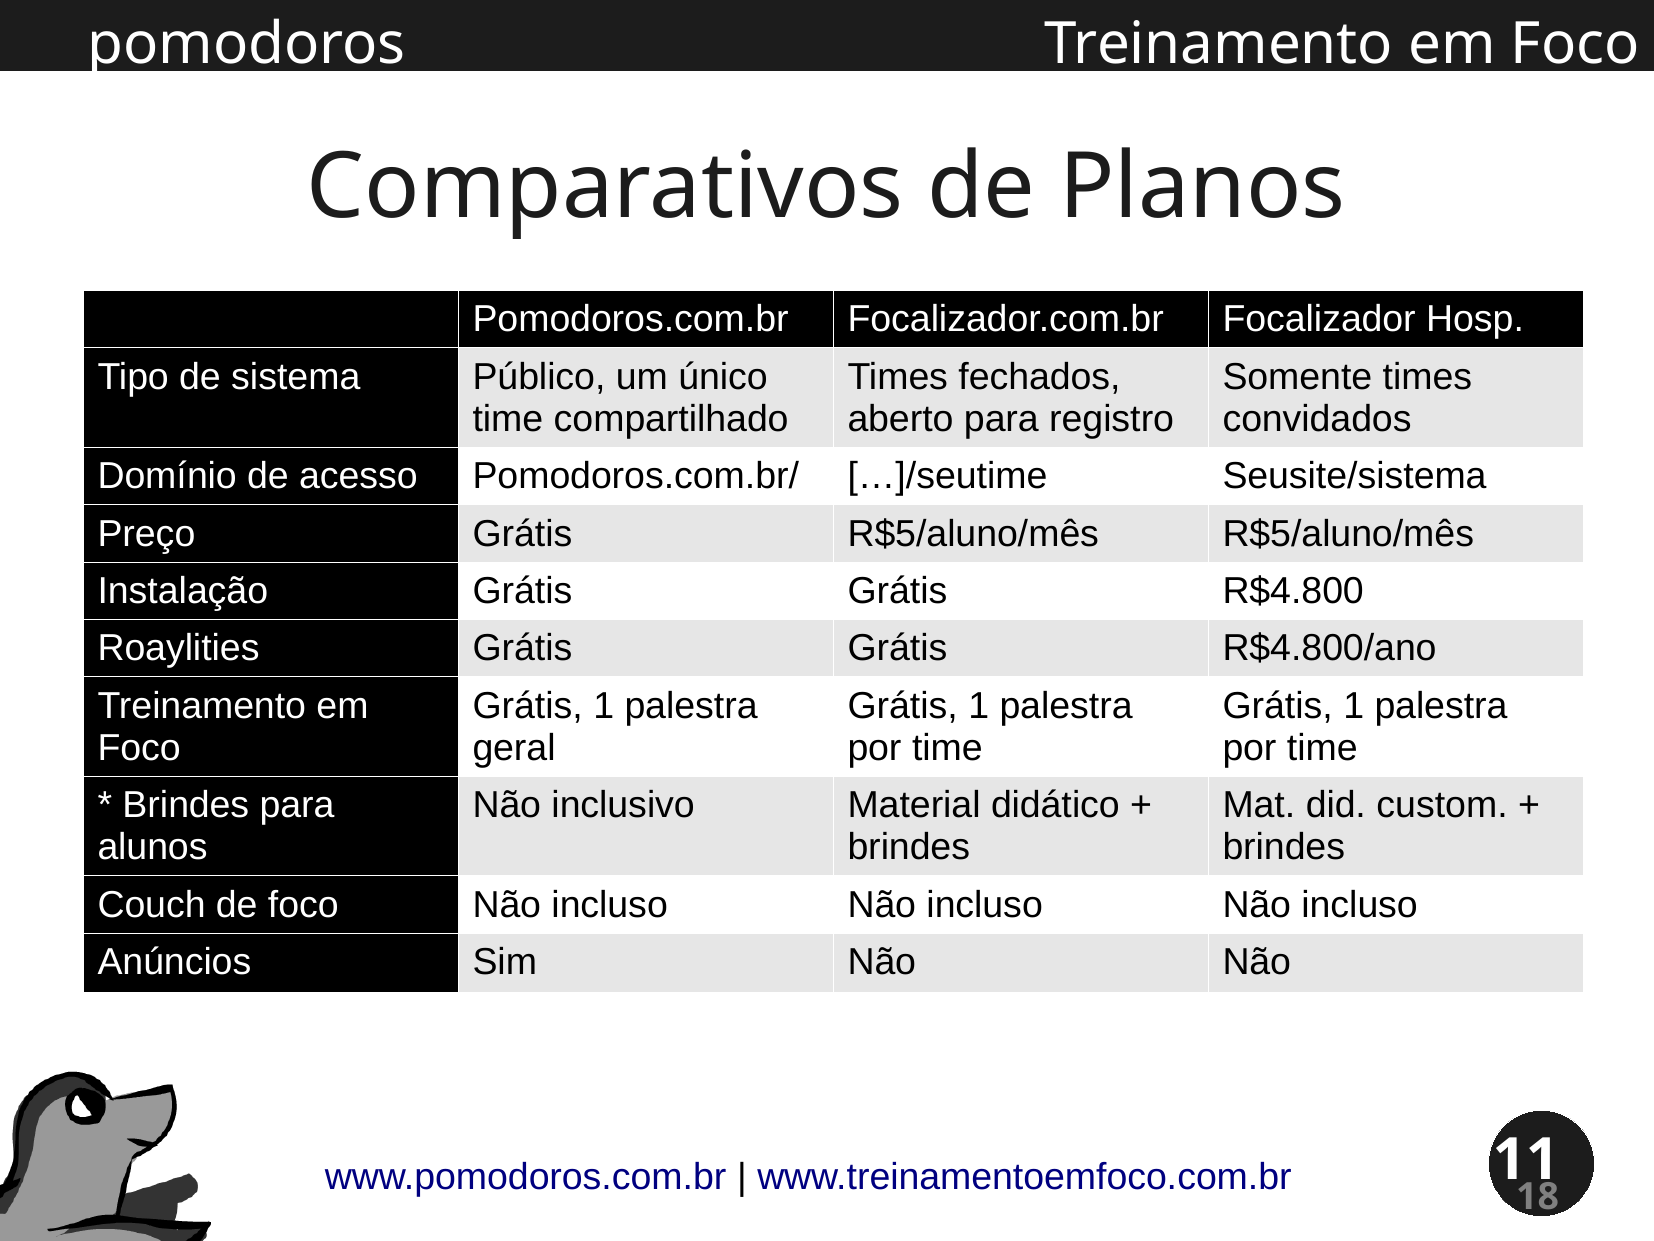

# Comparativos de Planos
| | Pomodoros.com.br | Focalizador.com.br | Focalizador Hosp. |
| --- | --- | --- | --- |
| Tipo de sistema | Público, um único time compartilhado | Times fechados, aberto para registro | Somente times convidados |
| Domínio de acesso | Pomodoros.com.br/ | […]/seutime | Seusite/sistema |
| Preço | Grátis | R$5/aluno/mês | R$5/aluno/mês |
| Instalação | Grátis | Grátis | R$4.800 |
| Roaylities | Grátis | Grátis | R$4.800/ano |
| Treinamento em Foco | Grátis, 1 palestra geral | Grátis, 1 palestra por time | Grátis, 1 palestra por time |
| \* Brindes para alunos | Não inclusivo | Material didático + brindes | Mat. did. custom. + brindes |
| Couch de foco | Não incluso | Não incluso | Não incluso |
| Anúncios | Sim | Não | Não |